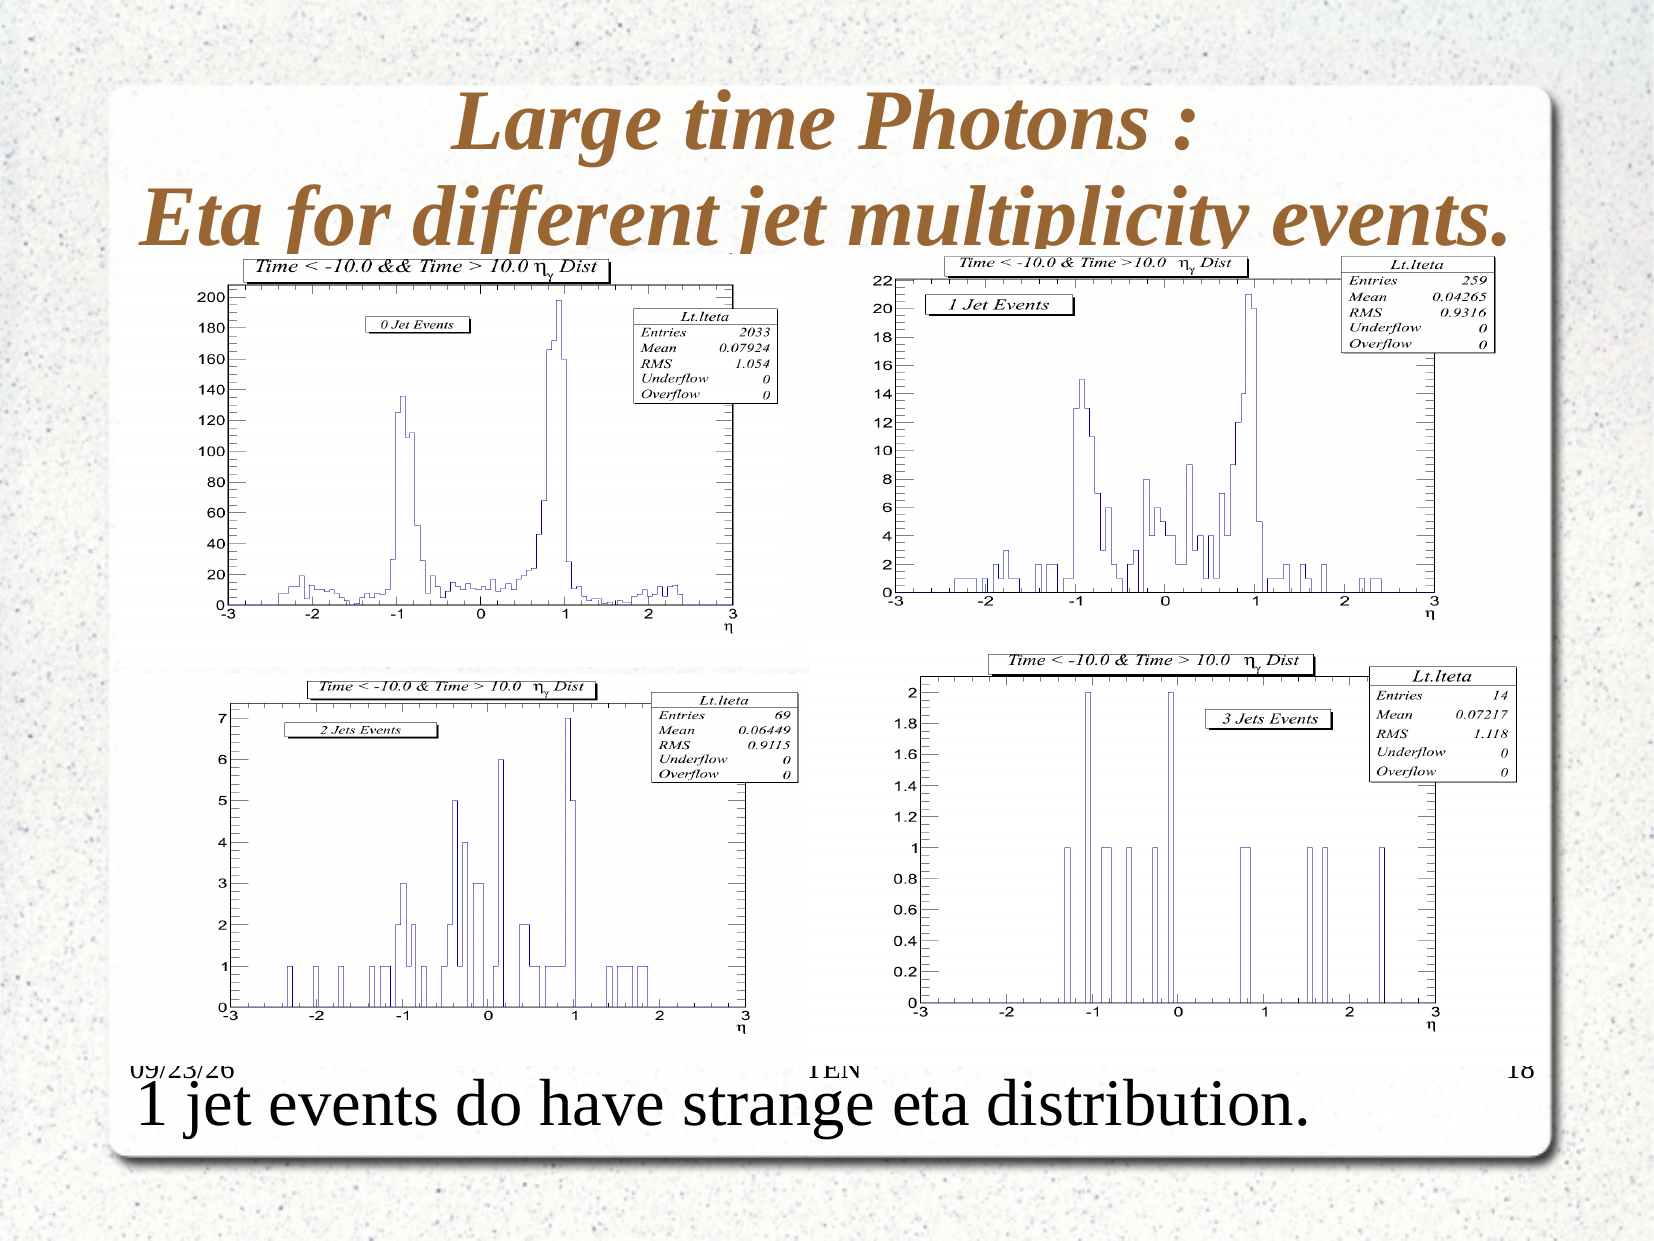

# Large time Photons : Eta for different jet multiplicity events.
TEN
18
1 jet events do have strange eta distribution.